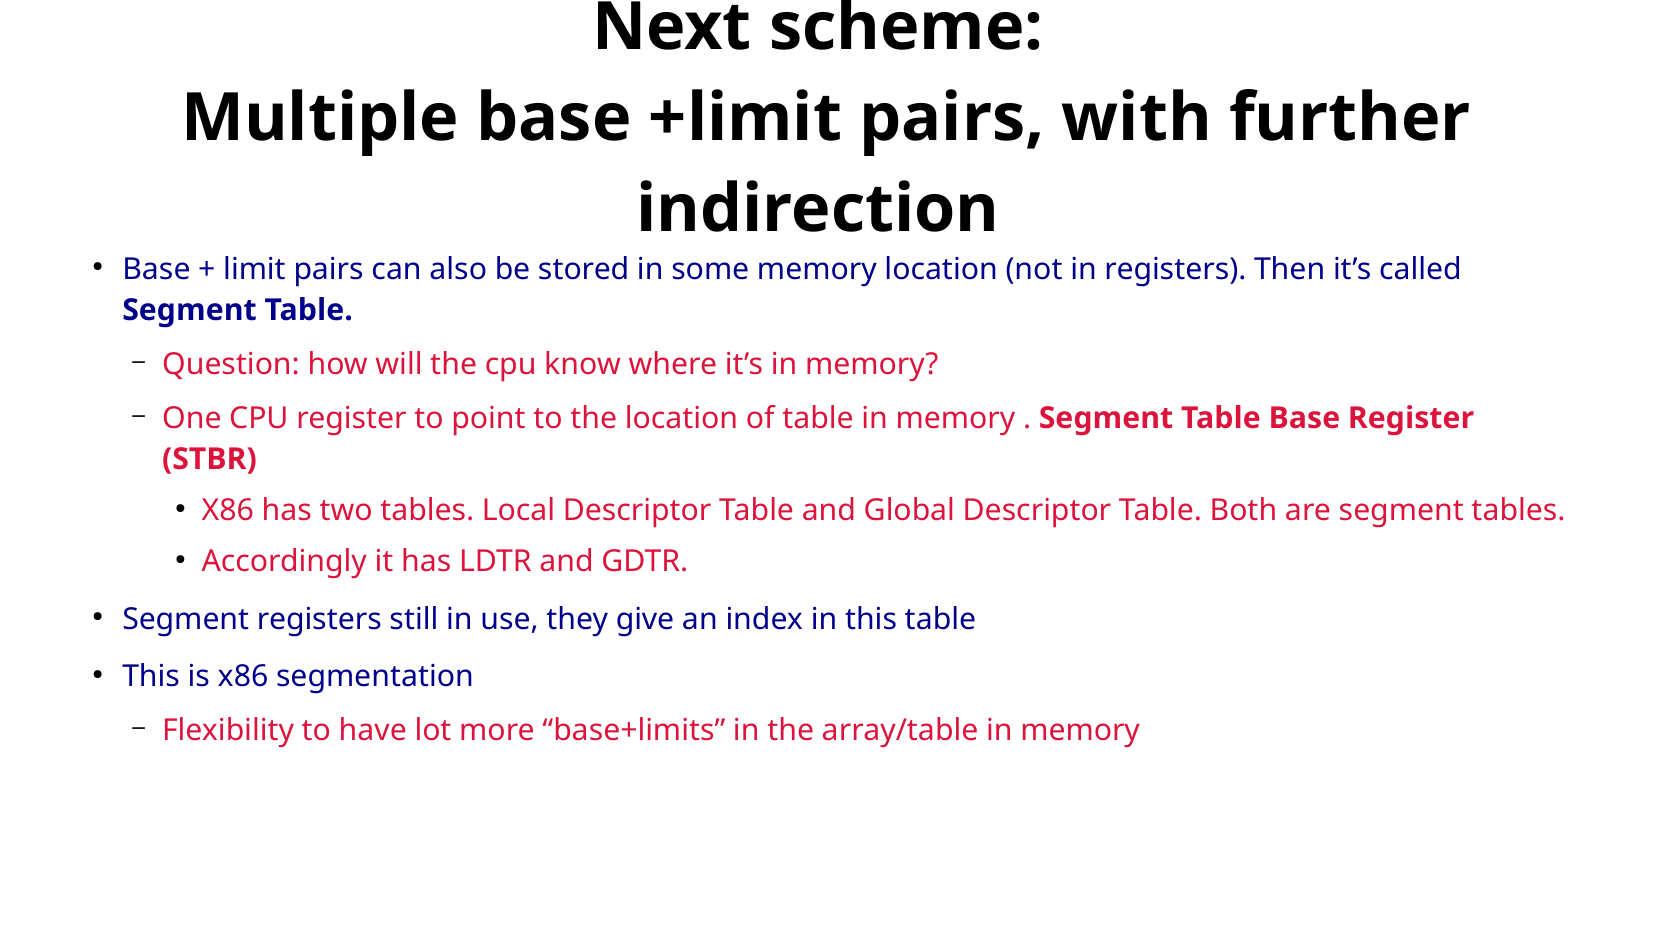

# Next scheme: Multiple base +limit pairs, with further indirection
Base + limit pairs can also be stored in some memory location (not in registers). Then it’s called Segment Table.
Question: how will the cpu know where it’s in memory?
One CPU register to point to the location of table in memory . Segment Table Base Register (STBR)
X86 has two tables. Local Descriptor Table and Global Descriptor Table. Both are segment tables.
Accordingly it has LDTR and GDTR.
Segment registers still in use, they give an index in this table
This is x86 segmentation
Flexibility to have lot more “base+limits” in the array/table in memory